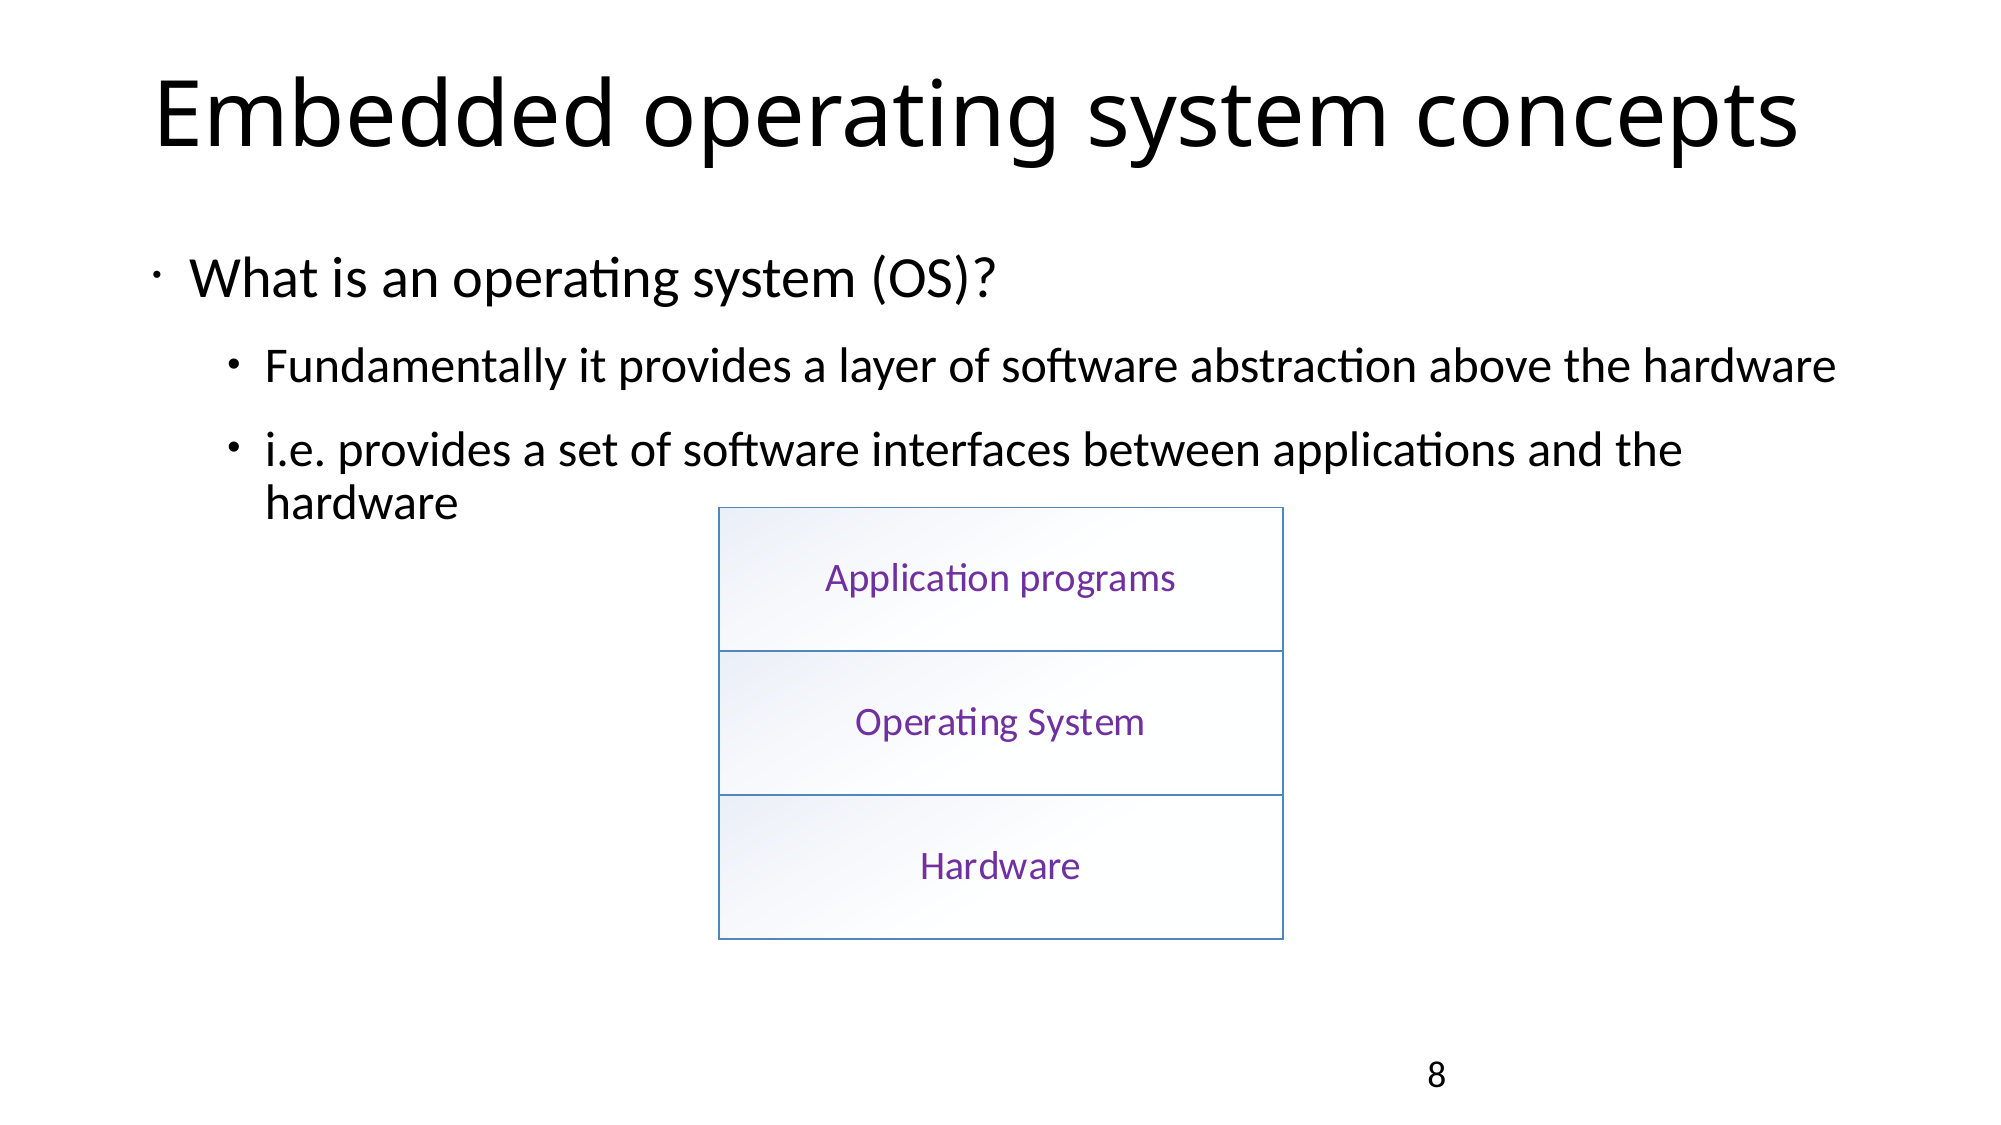

# Embedded operating system concepts
What is an operating system (OS)?
Fundamentally it provides a layer of software abstraction above the hardware
i.e. provides a set of software interfaces between applications and the hardware